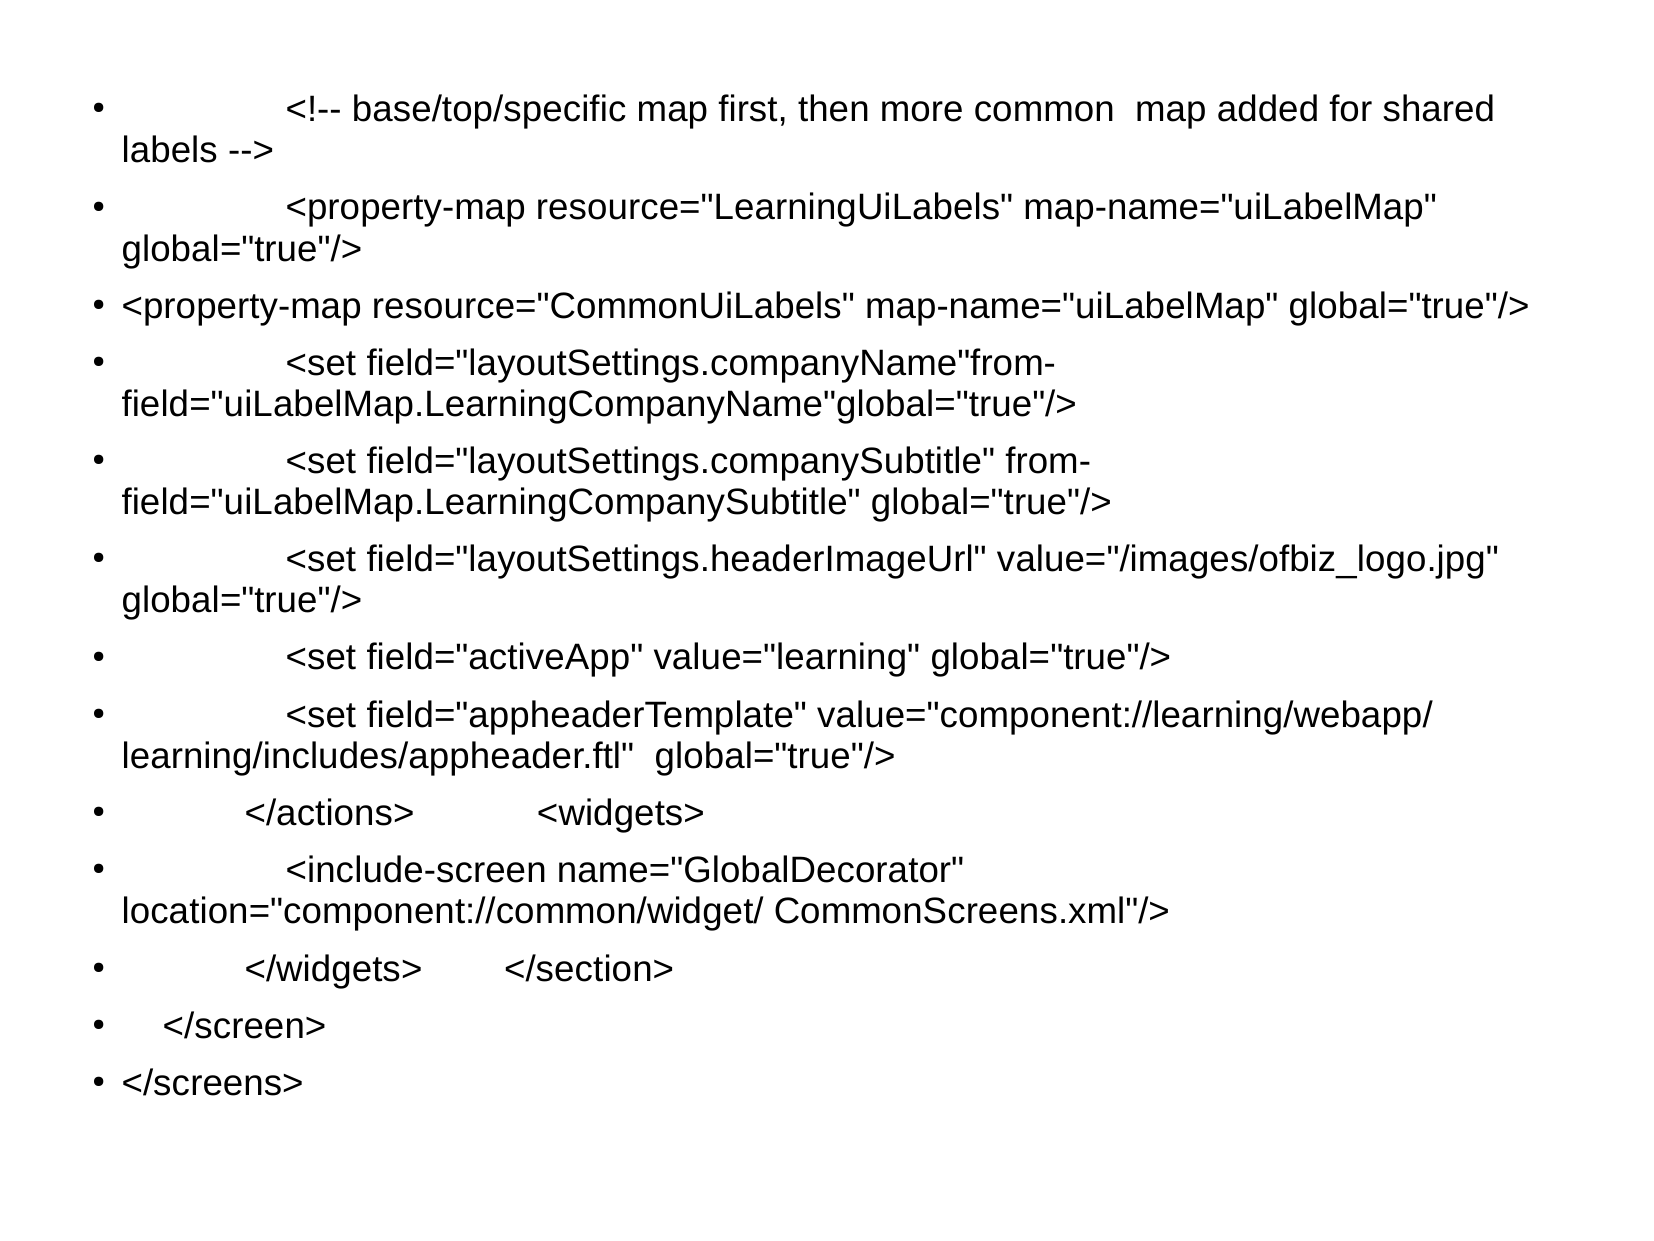

#
 <!-- base/top/specific map first, then more common map added for shared labels -->
 <property-map resource="LearningUiLabels" map-name="uiLabelMap" global="true"/>
<property-map resource="CommonUiLabels" map-name="uiLabelMap" global="true"/>
 <set field="layoutSettings.companyName"from-field="uiLabelMap.LearningCompanyName"global="true"/>
 <set field="layoutSettings.companySubtitle" from-field="uiLabelMap.LearningCompanySubtitle" global="true"/>
 <set field="layoutSettings.headerImageUrl" value="/images/ofbiz_logo.jpg" global="true"/>
 <set field="activeApp" value="learning" global="true"/>
 <set field="appheaderTemplate" value="component://learning/webapp/ learning/includes/appheader.ftl" global="true"/>
 </actions> <widgets>
 <include-screen name="GlobalDecorator" location="component://common/widget/ CommonScreens.xml"/>
 </widgets> </section>
 </screen>
</screens>